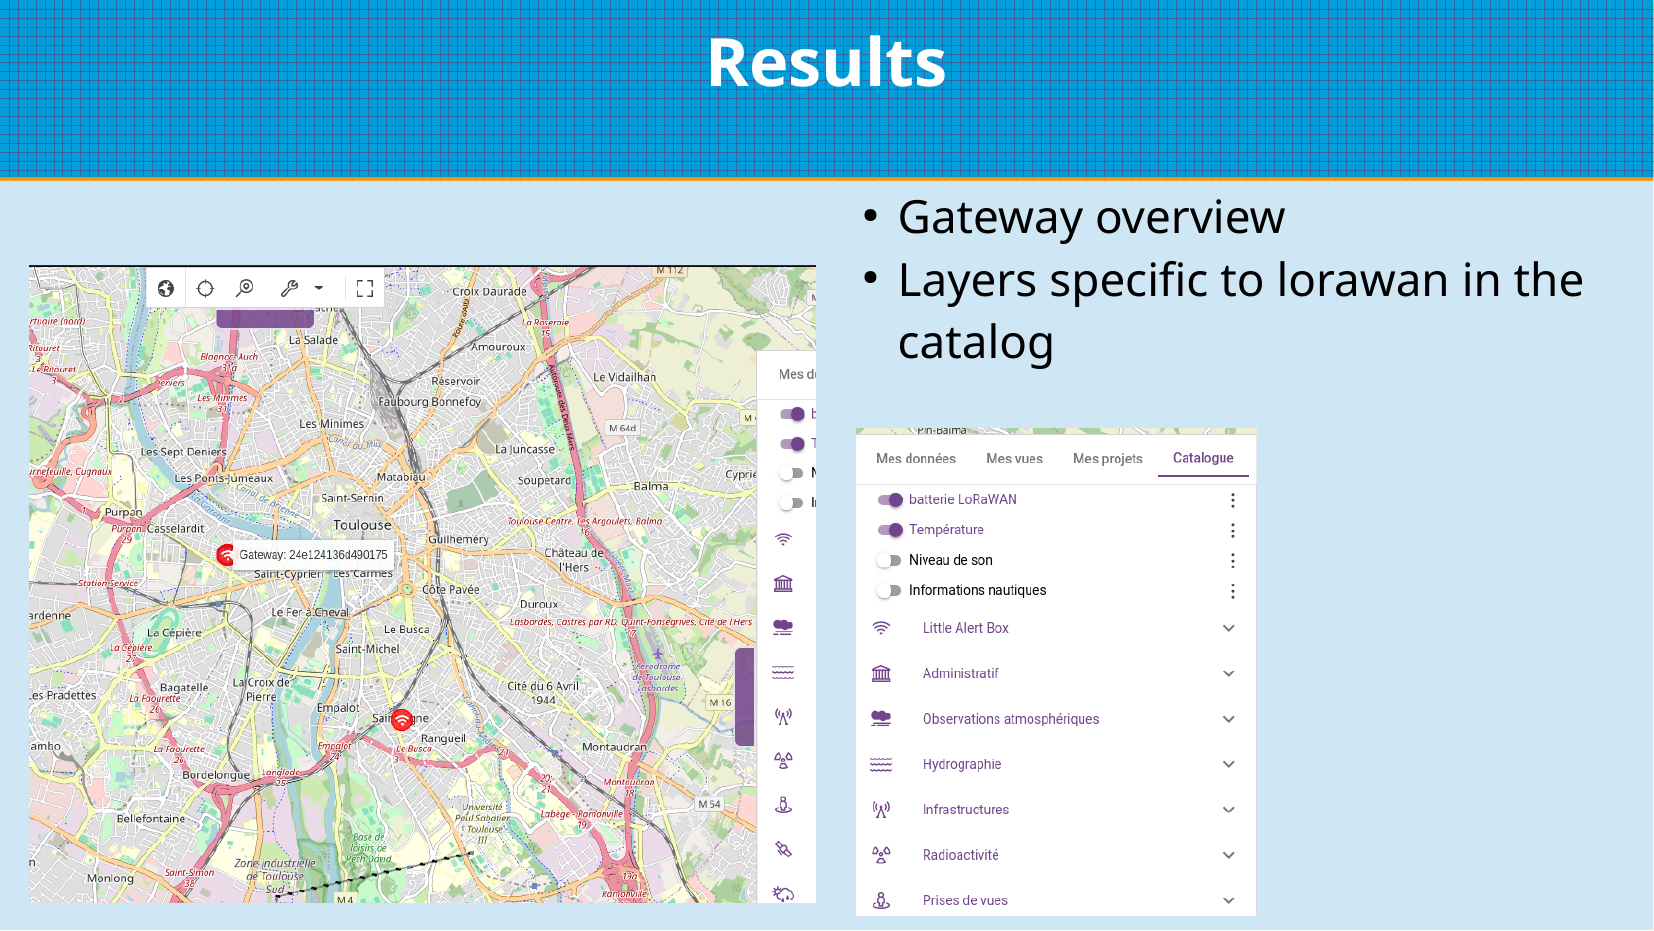

# Results
Gateway overview
Layers specific to lorawan in the catalog